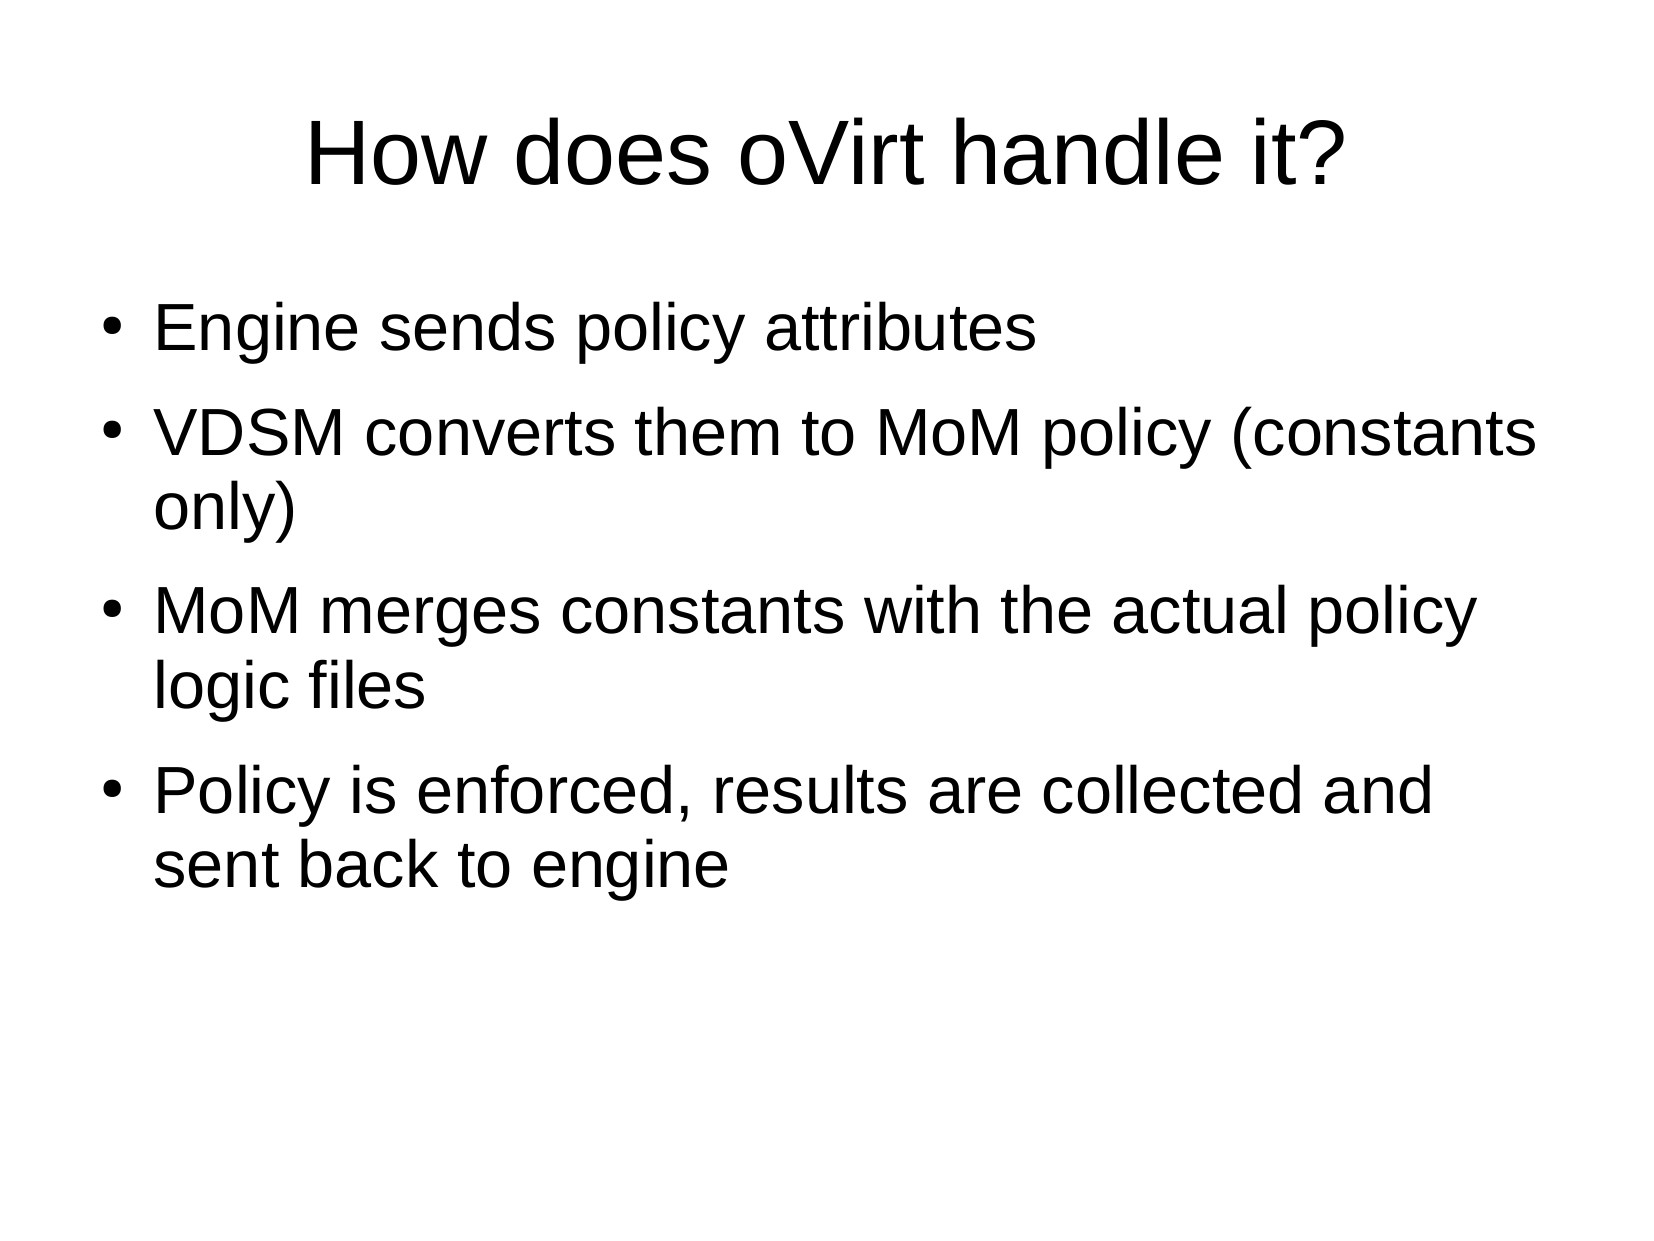

# How does oVirt handle it?
Engine sends policy attributes
VDSM converts them to MoM policy (constants only)
MoM merges constants with the actual policy logic files
Policy is enforced, results are collected and sent back to engine